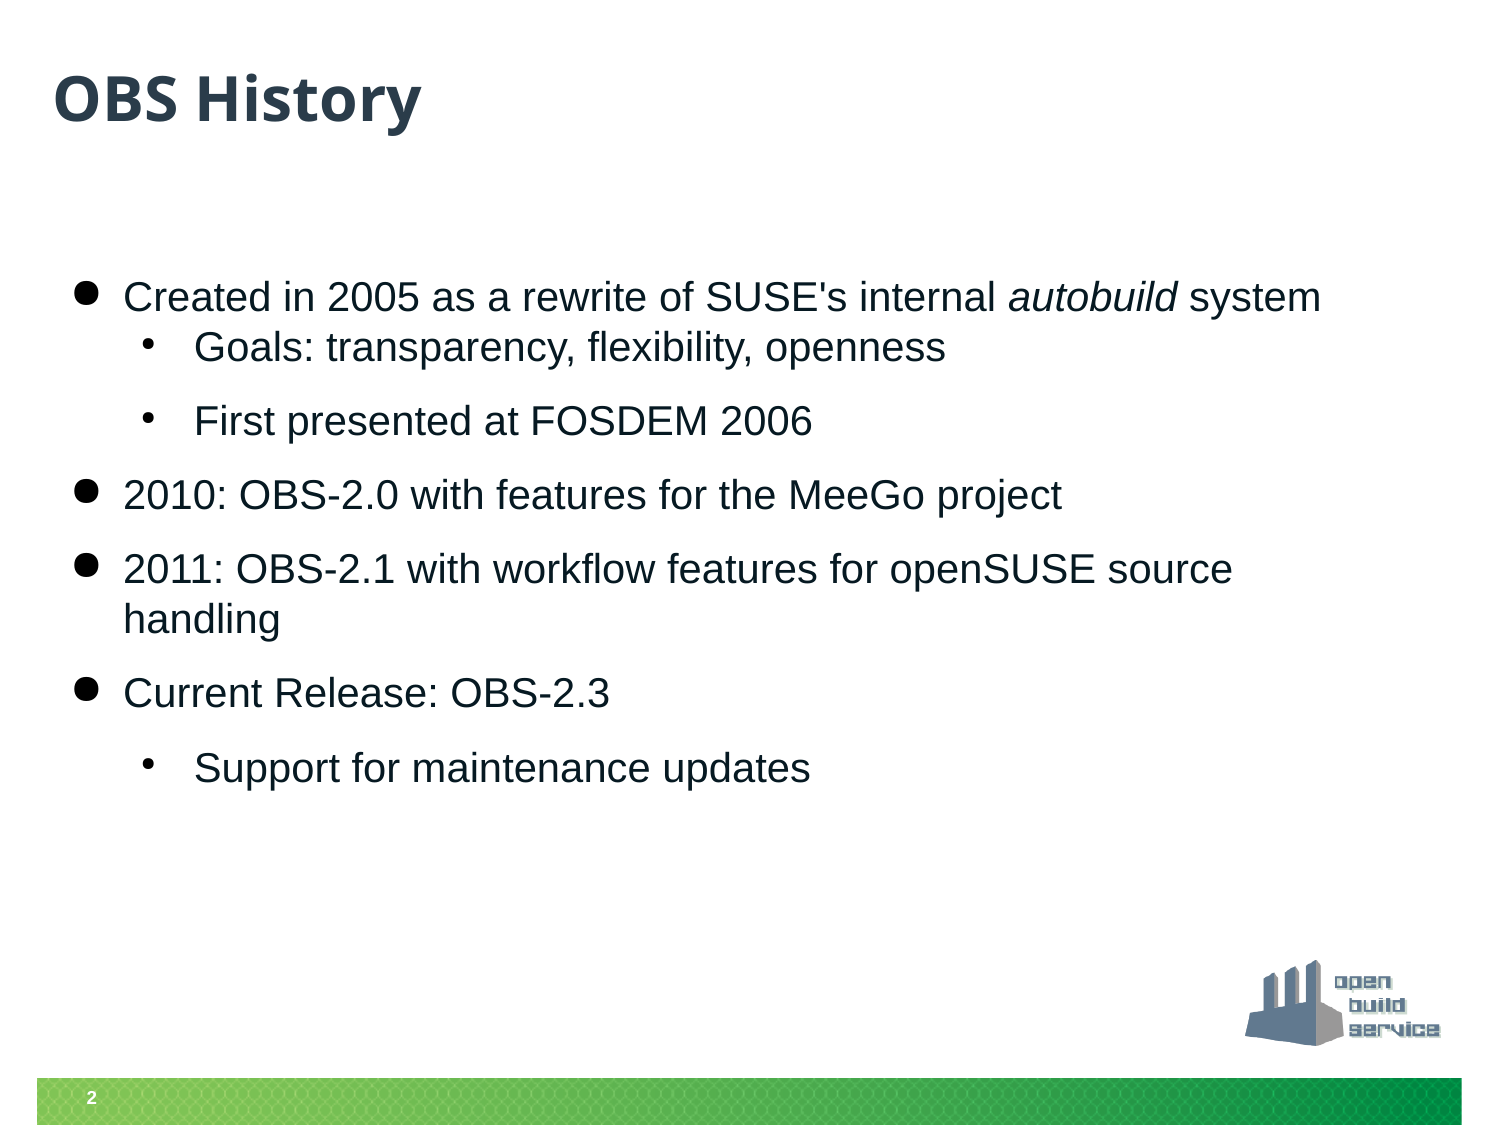

# OBS History
Created in 2005 as a rewrite of SUSE's internal autobuild system
Goals: transparency, flexibility, openness
First presented at FOSDEM 2006
2010: OBS-2.0 with features for the MeeGo project
2011: OBS-2.1 with workflow features for openSUSE source handling
Current Release: OBS-2.3
Support for maintenance updates